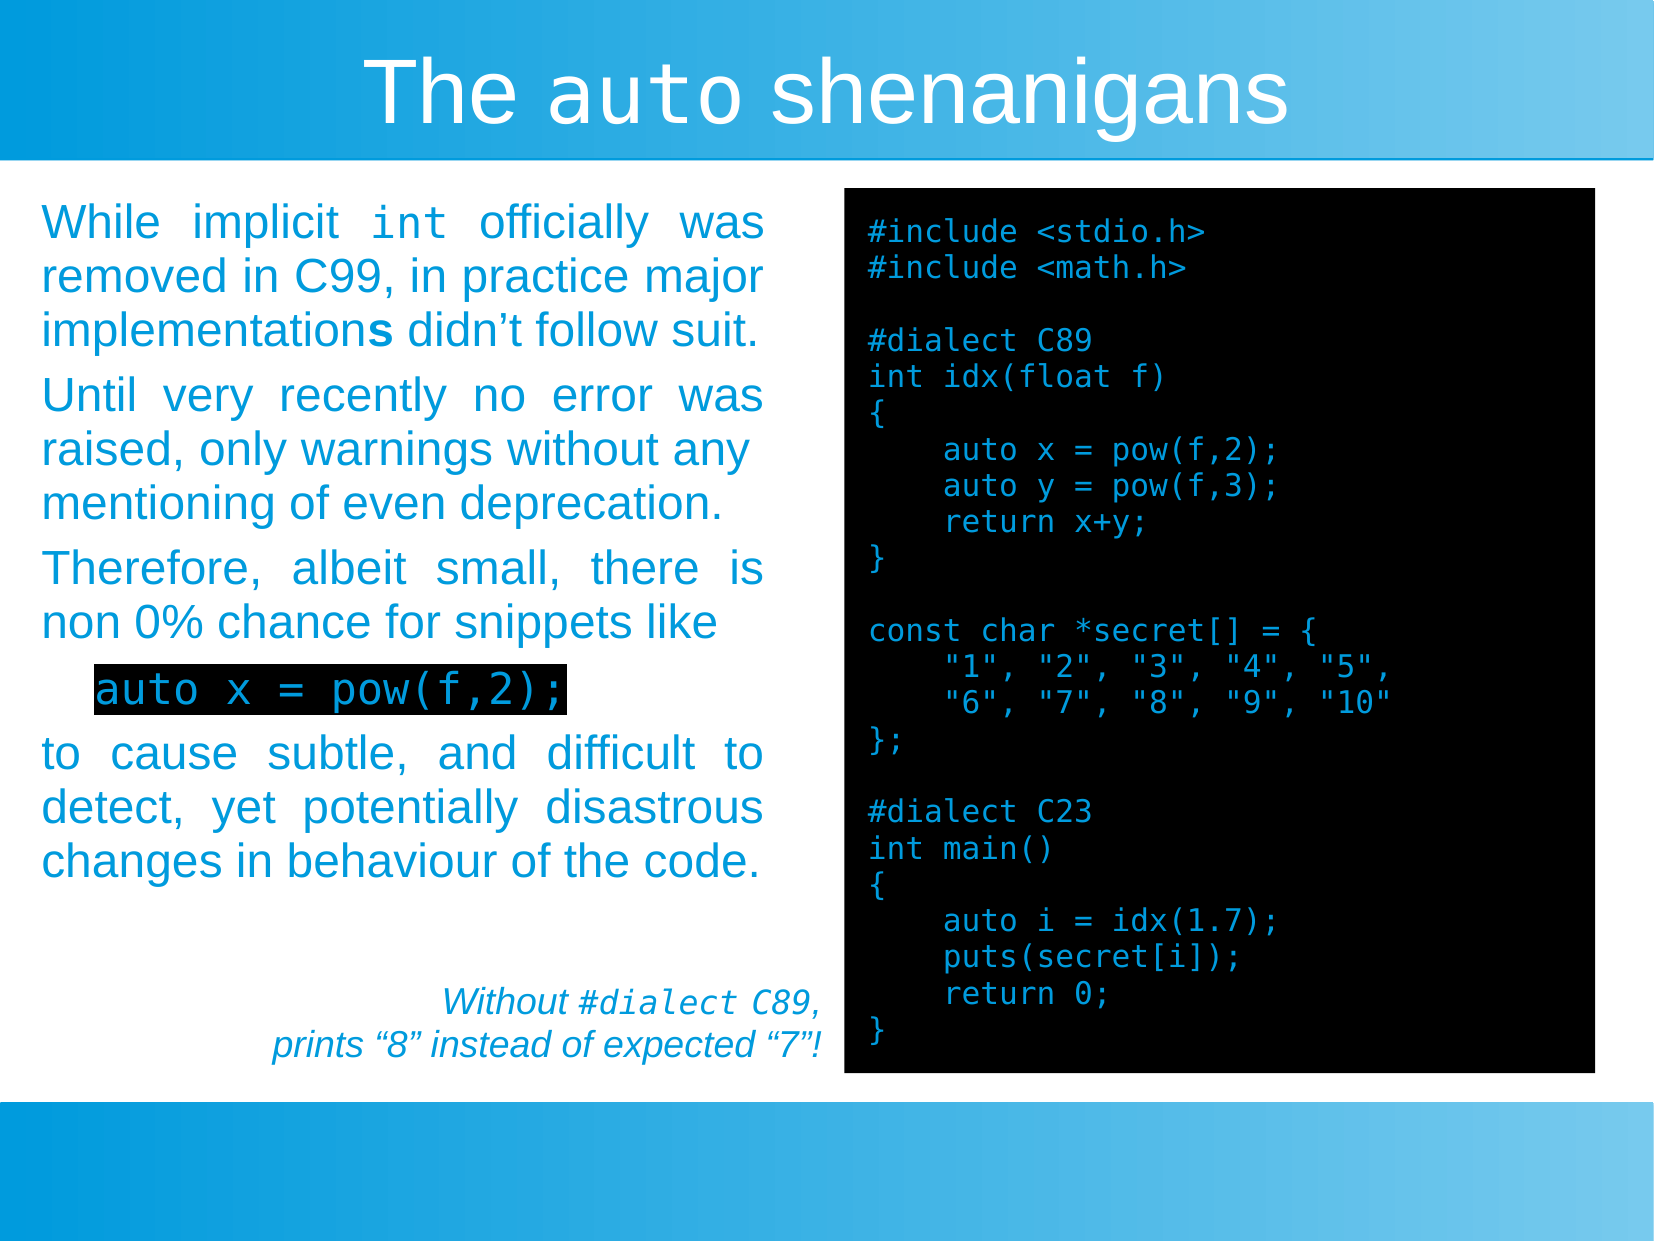

# The auto shenanigans
#include <stdio.h>
#include <math.h>
#dialect C89
int idx(float f)
{
 auto x = pow(f,2);
 auto y = pow(f,3);
 return x+y;
}
const char *secret[] = {
 "1", "2", "3", "4", "5",
 "6", "7", "8", "9", "10"
};
#dialect C23
int main()
{
 auto i = idx(1.7);
 puts(secret[i]);
 return 0;
}
While implicit int officially was removed in C99, in practice major implementations didn’t follow suit.
Until very recently no error was raised, only warnings without any mentioning of even deprecation.
Therefore, albeit small, there is non 0% chance for snippets like
 auto x = pow(f,2);
to cause subtle, and difficult to detect, yet potentially disastrous changes in behaviour of the code.
Without #dialect C89,
prints “8” instead of expected “7”!